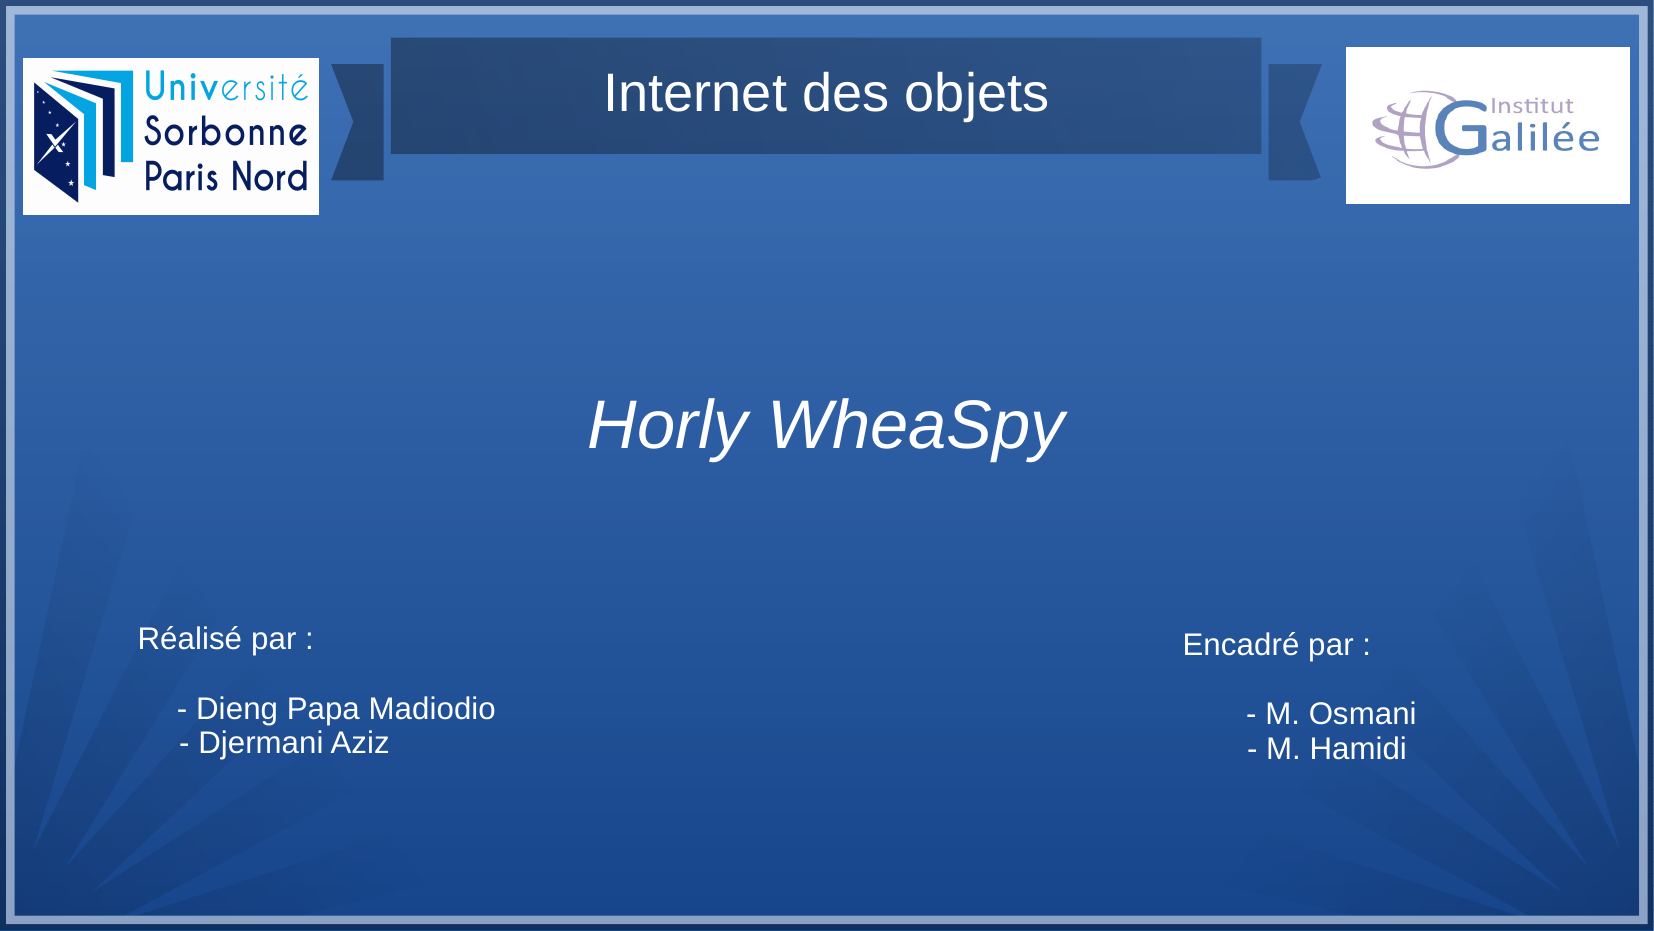

Internet des objets
# Horly WheaSpy
Encadré par :
	 - M. Osmani
	 - M. Hamidi
Réalisé par :
			- Dieng Papa Madiodio
	 - Djermani Aziz